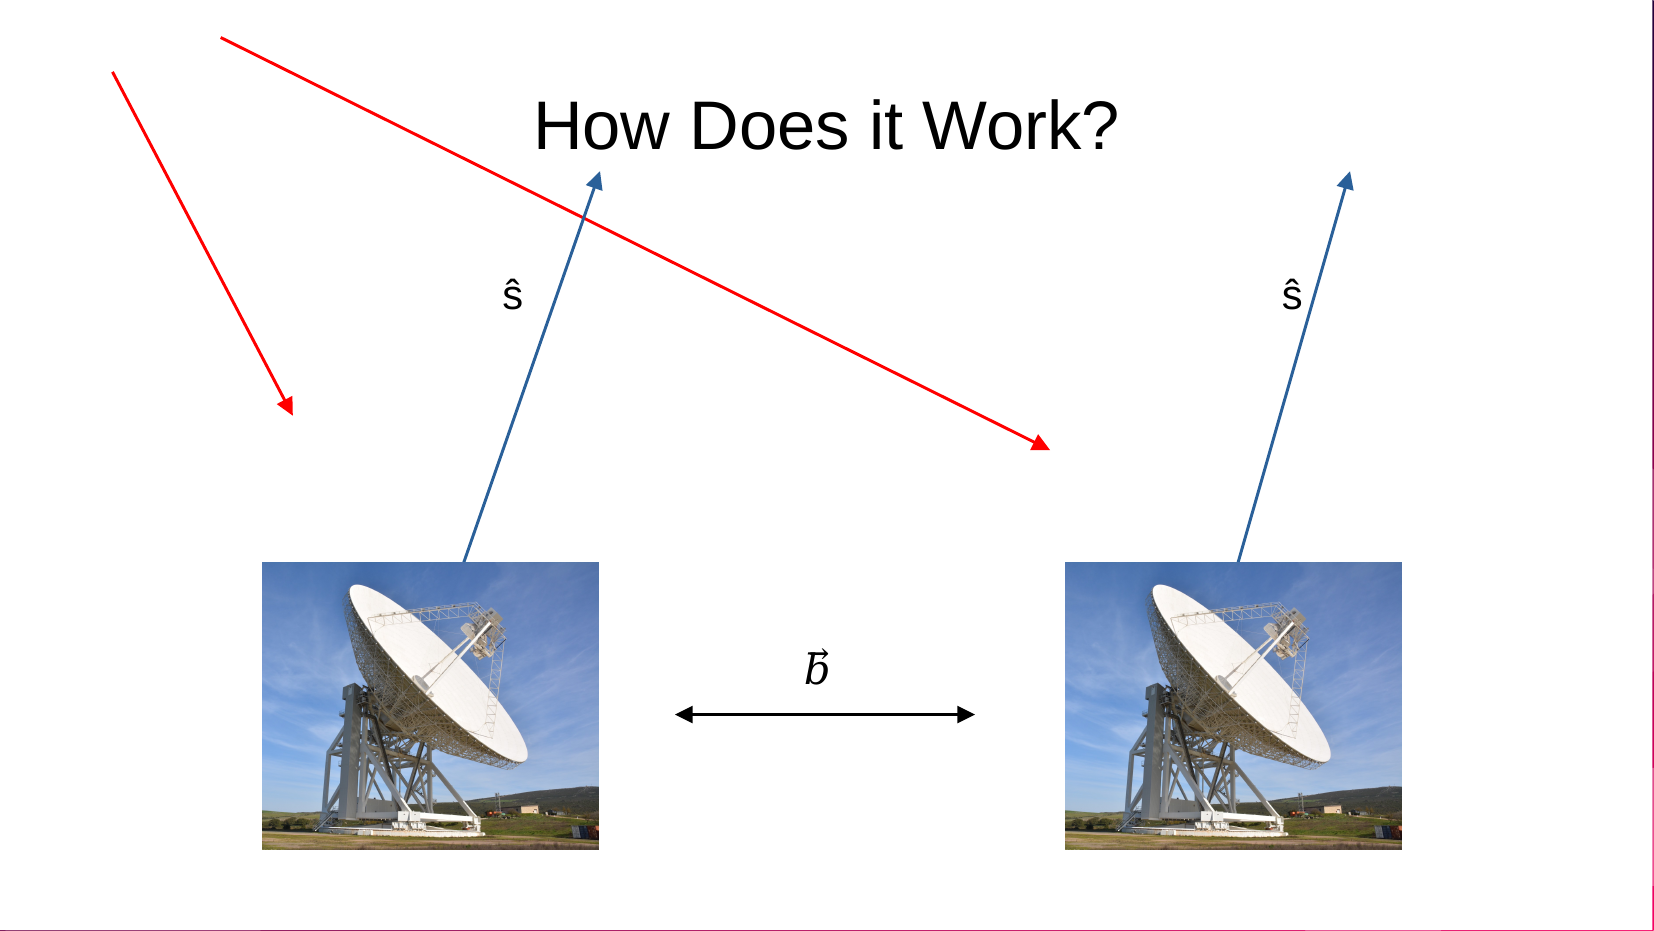

# How Does it Work?
ŝ
ŝ
𝑏⃗